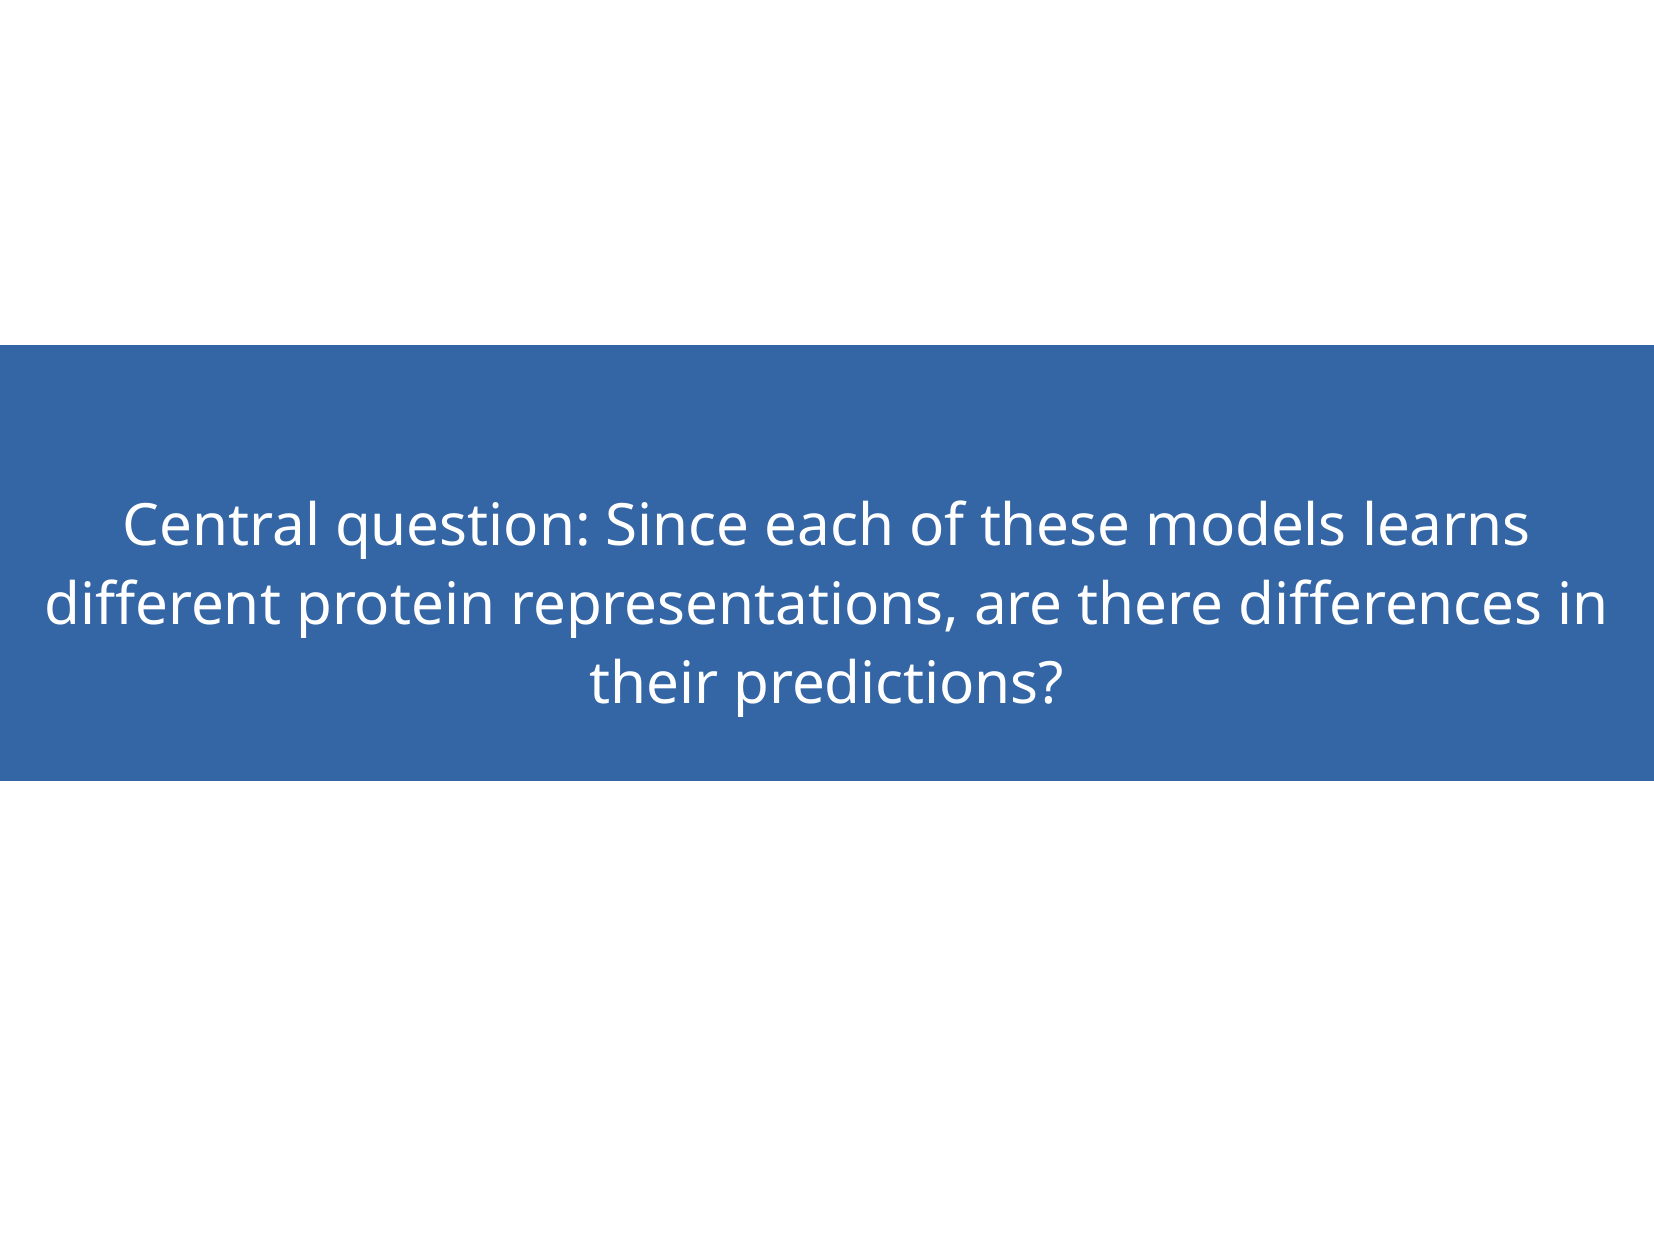

Central question: Since each of these models learns different protein representations, are there differences in their predictions?